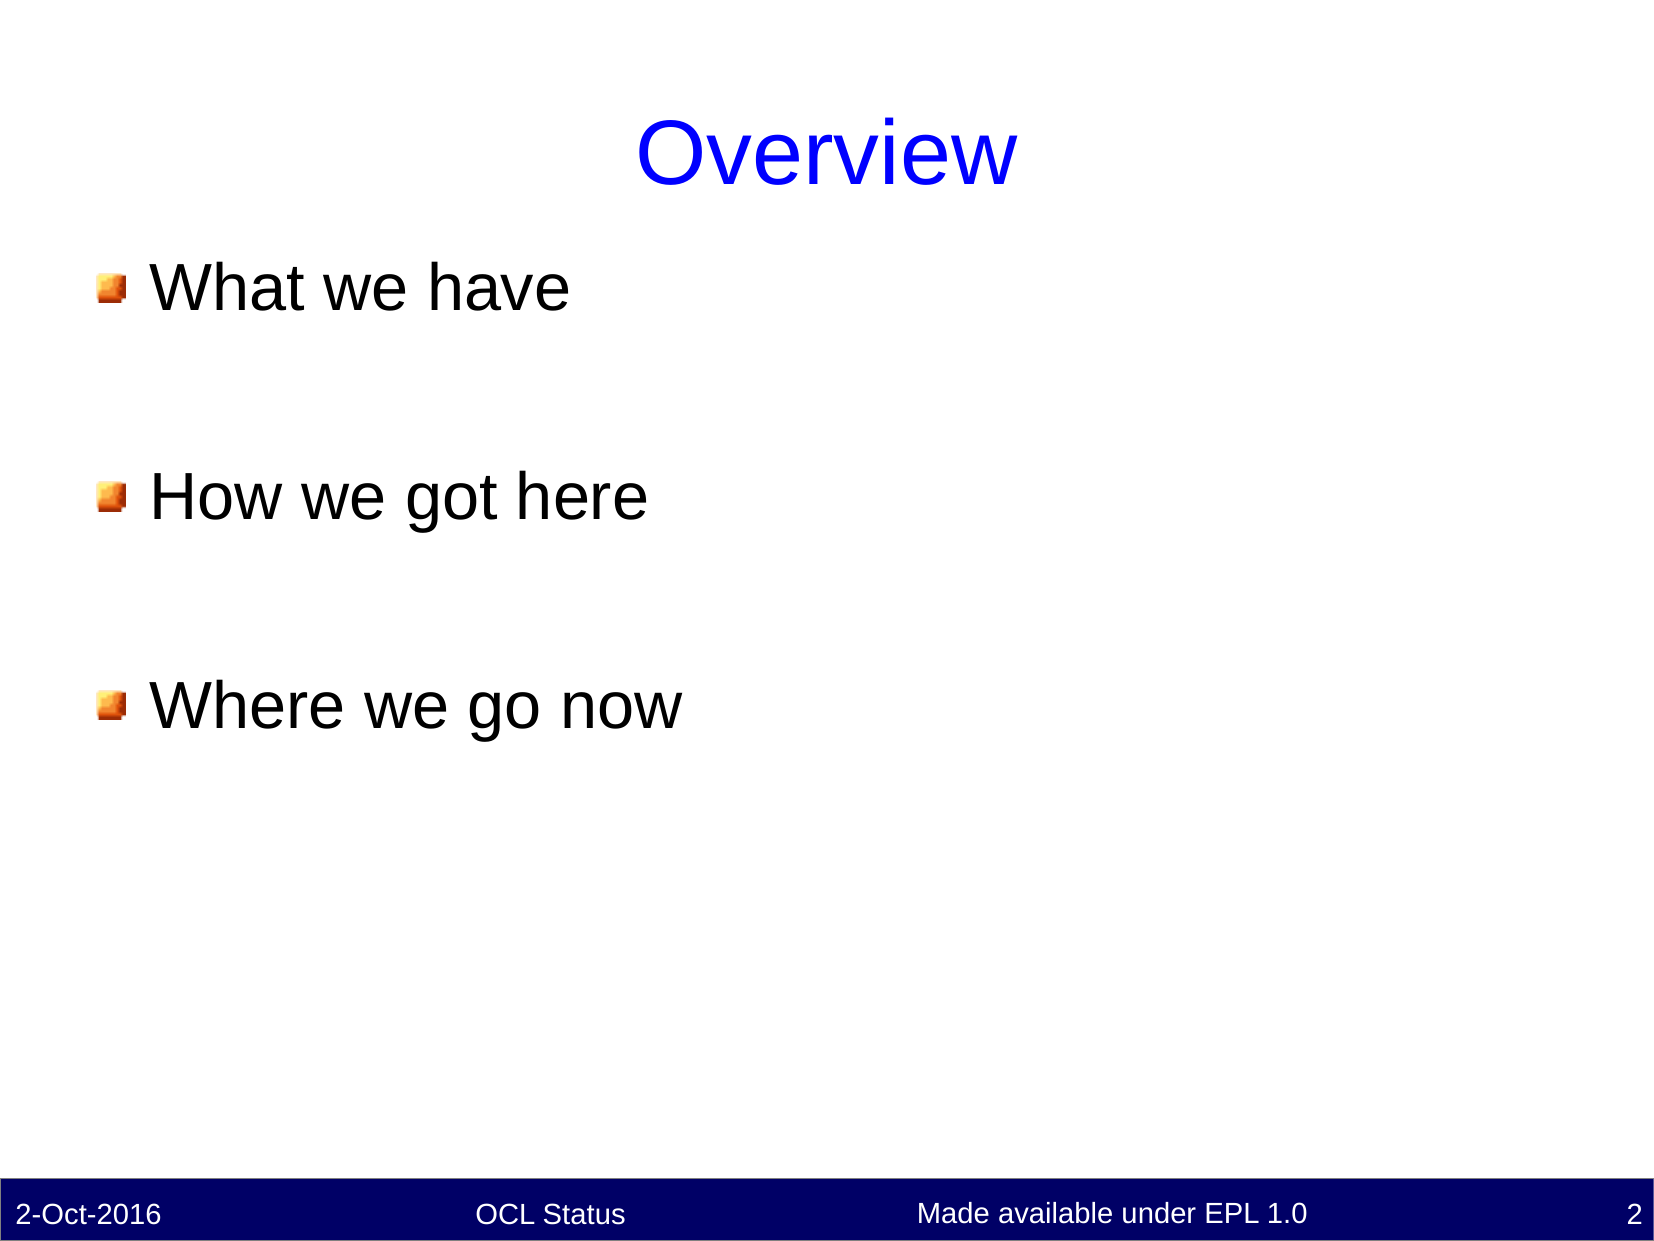

# Overview
What we have
How we got here
Where we go now
2-Oct-2016
OCL Status
2